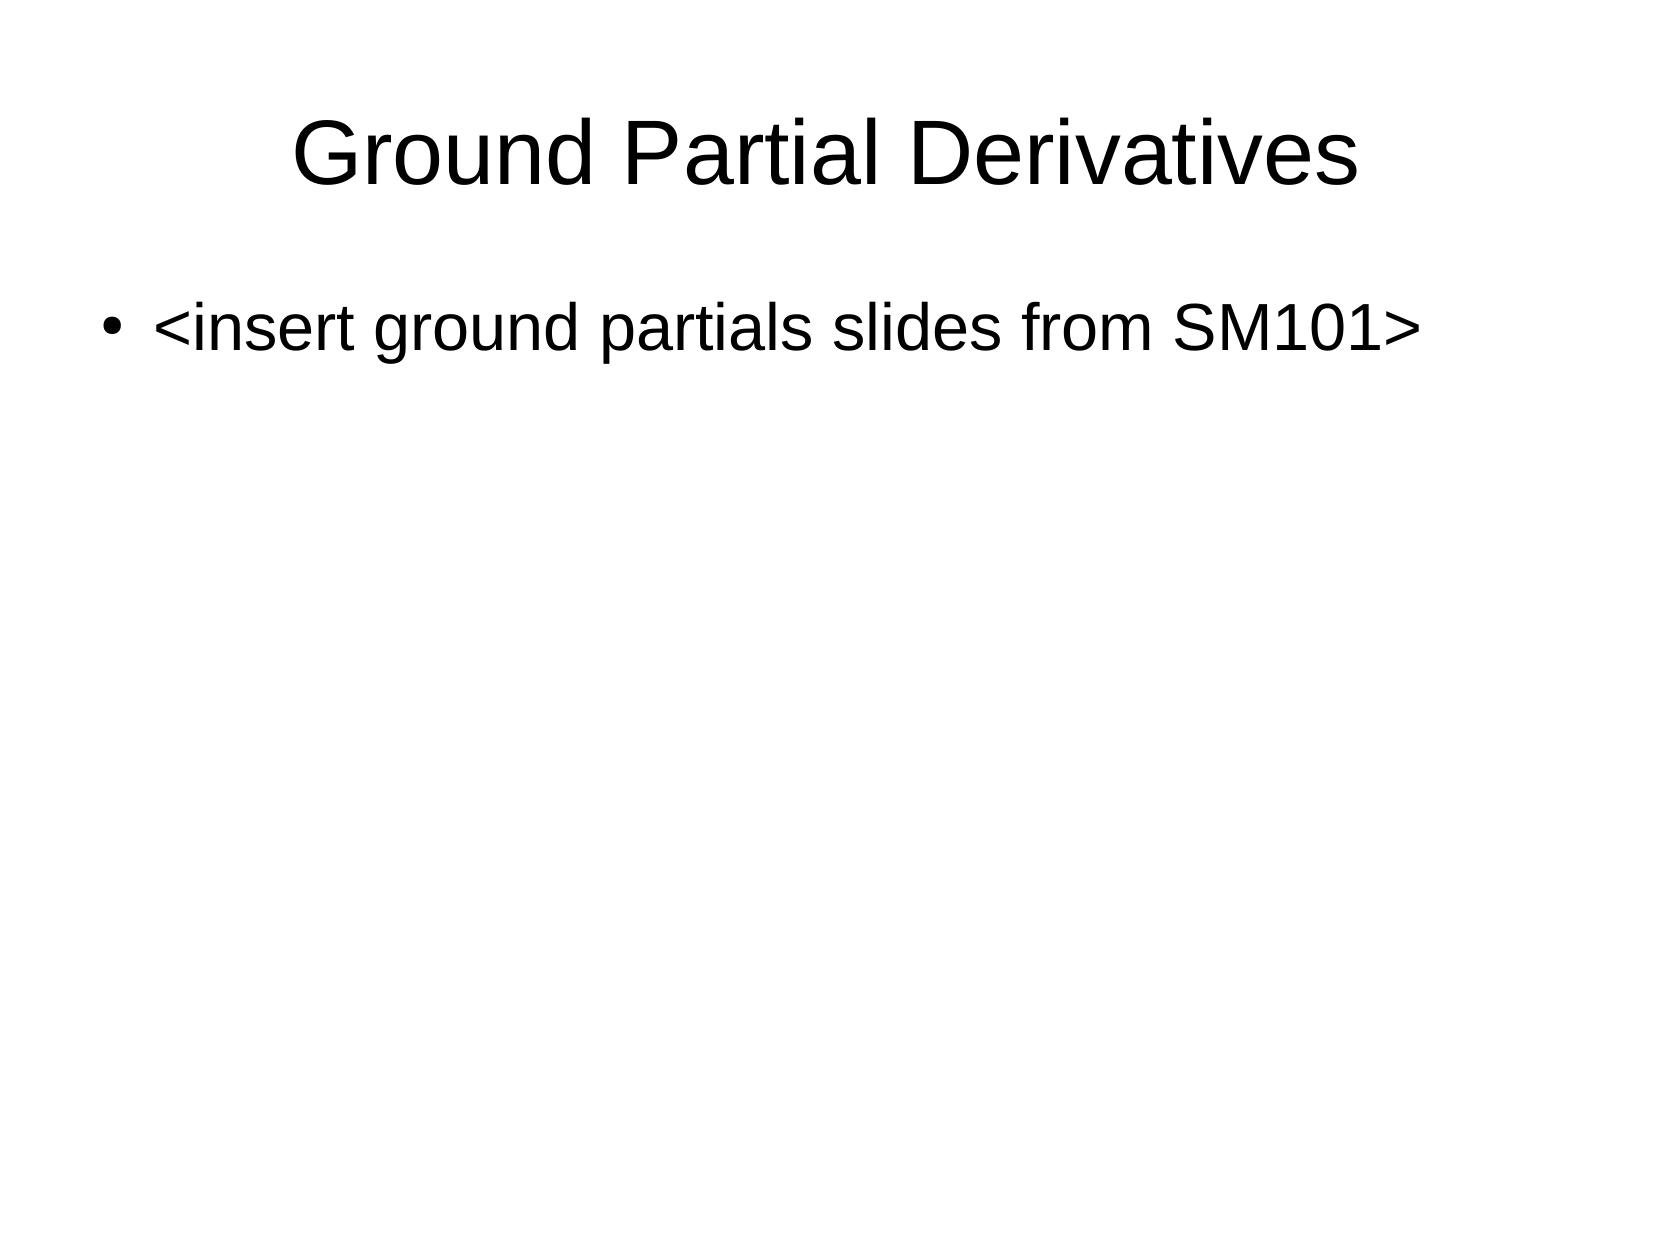

# Ground Partial Derivatives
<insert ground partials slides from SM101>